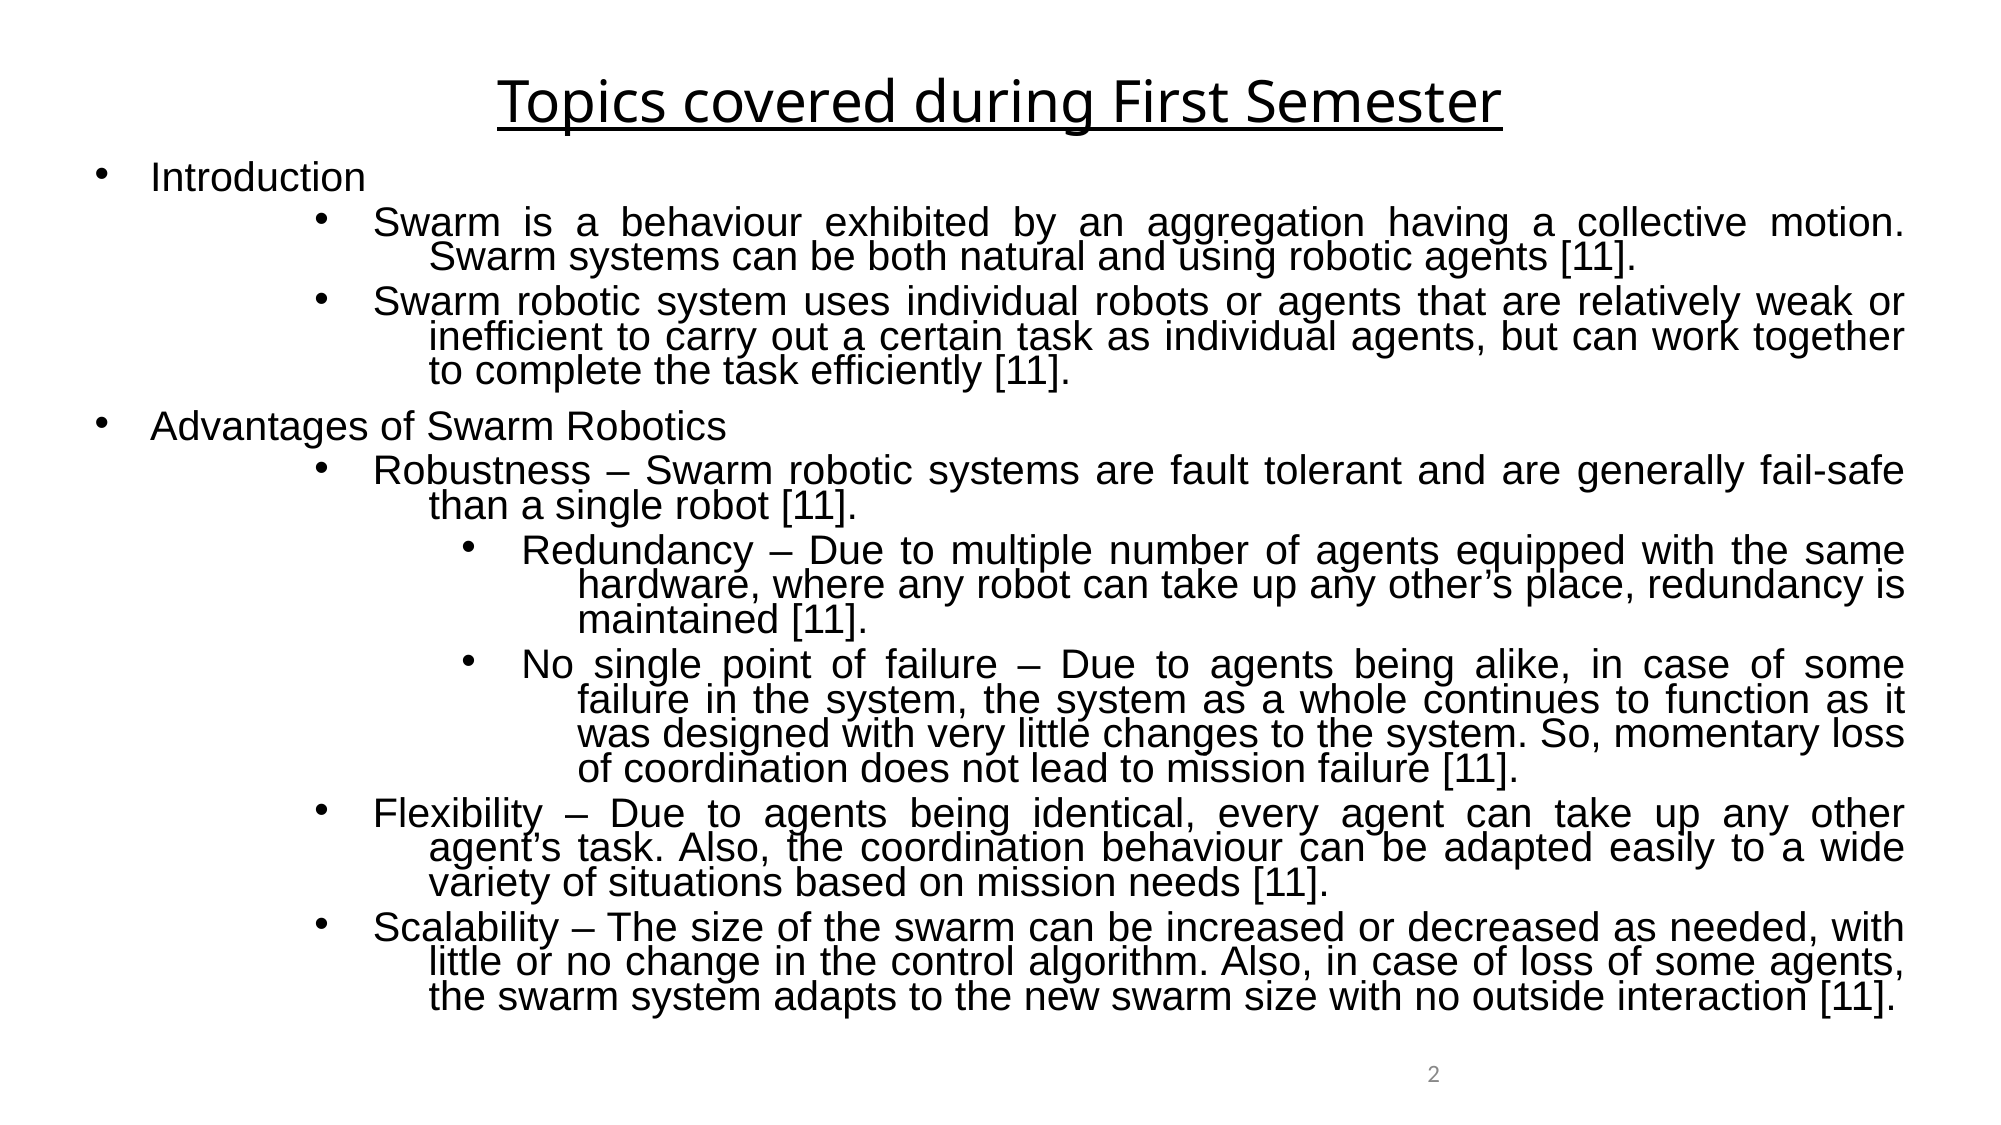

# Topics covered during First Semester
Introduction
Swarm is a behaviour exhibited by an aggregation having a collective motion. Swarm systems can be both natural and using robotic agents [11].
Swarm robotic system uses individual robots or agents that are relatively weak or inefficient to carry out a certain task as individual agents, but can work together to complete the task efficiently [11].
Advantages of Swarm Robotics
Robustness – Swarm robotic systems are fault tolerant and are generally fail-safe than a single robot [11].
Redundancy – Due to multiple number of agents equipped with the same hardware, where any robot can take up any other’s place, redundancy is maintained [11].
No single point of failure – Due to agents being alike, in case of some failure in the system, the system as a whole continues to function as it was designed with very little changes to the system. So, momentary loss of coordination does not lead to mission failure [11].
Flexibility – Due to agents being identical, every agent can take up any other agent’s task. Also, the coordination behaviour can be adapted easily to a wide variety of situations based on mission needs [11].
Scalability – The size of the swarm can be increased or decreased as needed, with little or no change in the control algorithm. Also, in case of loss of some agents, the swarm system adapts to the new swarm size with no outside interaction [11].